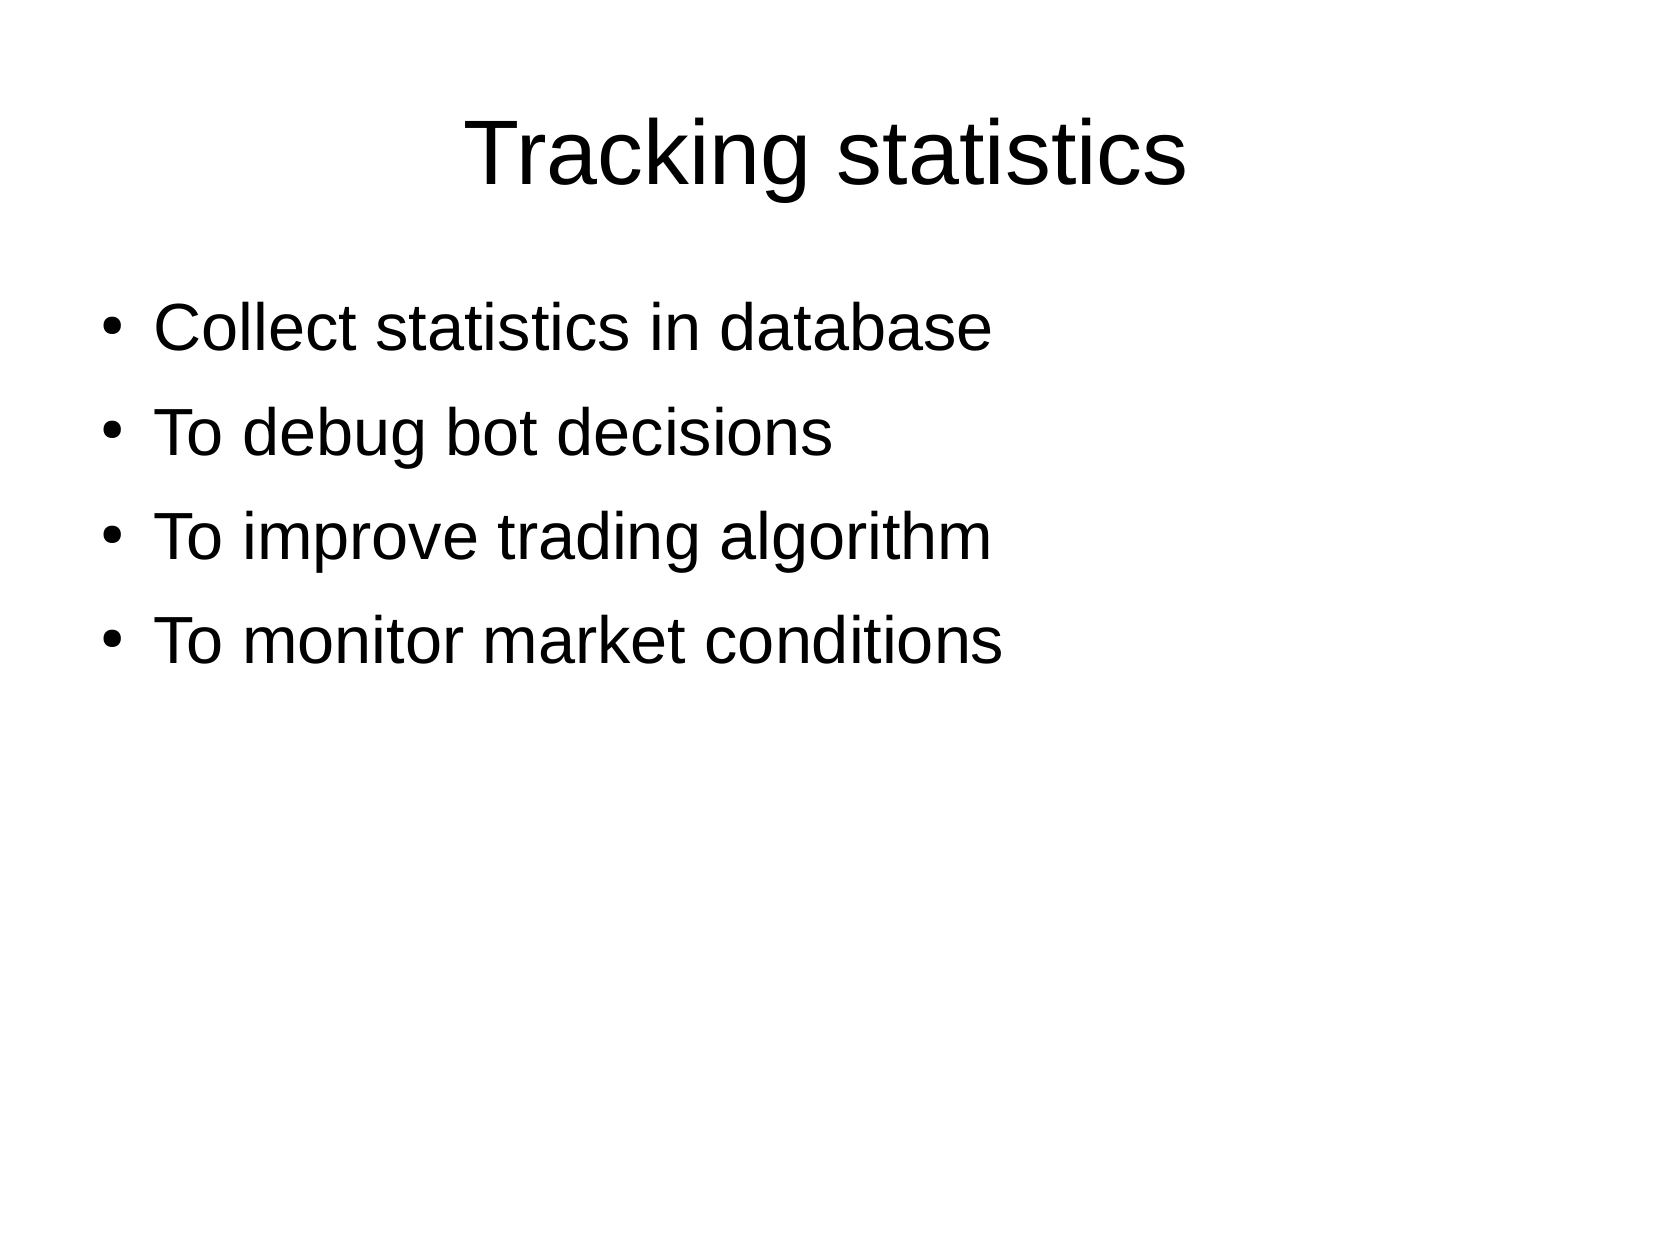

# Tracking statistics
Collect statistics in database
To debug bot decisions
To improve trading algorithm
To monitor market conditions